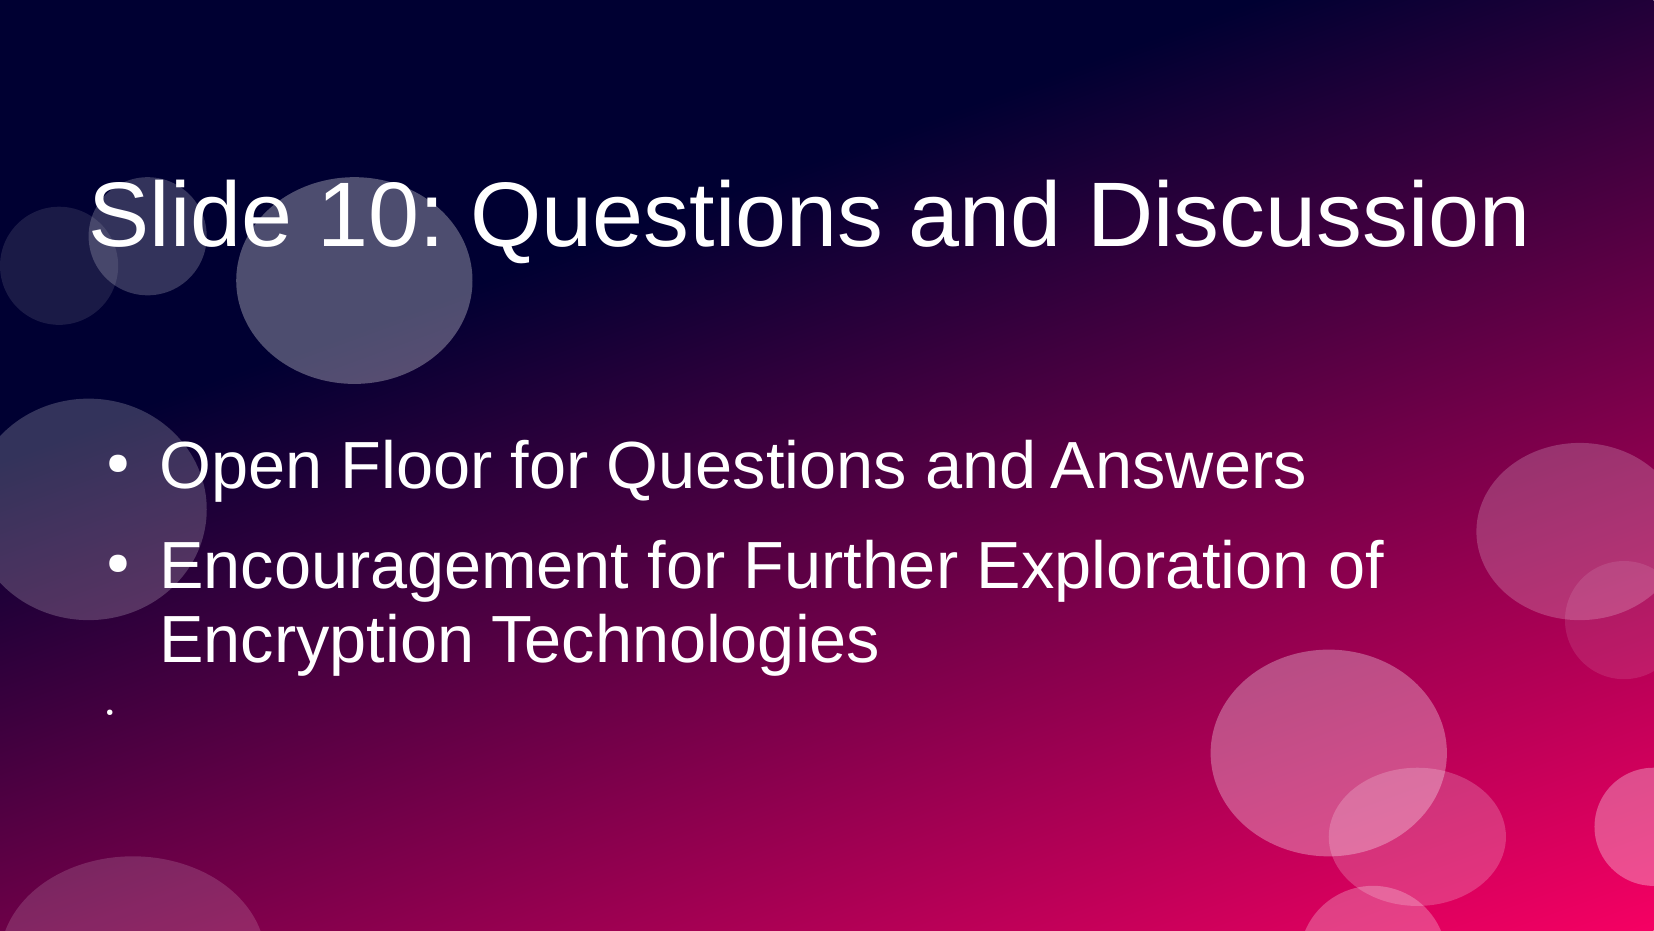

# Slide 10: Questions and Discussion
Open Floor for Questions and Answers
Encouragement for Further Exploration of Encryption Technologies